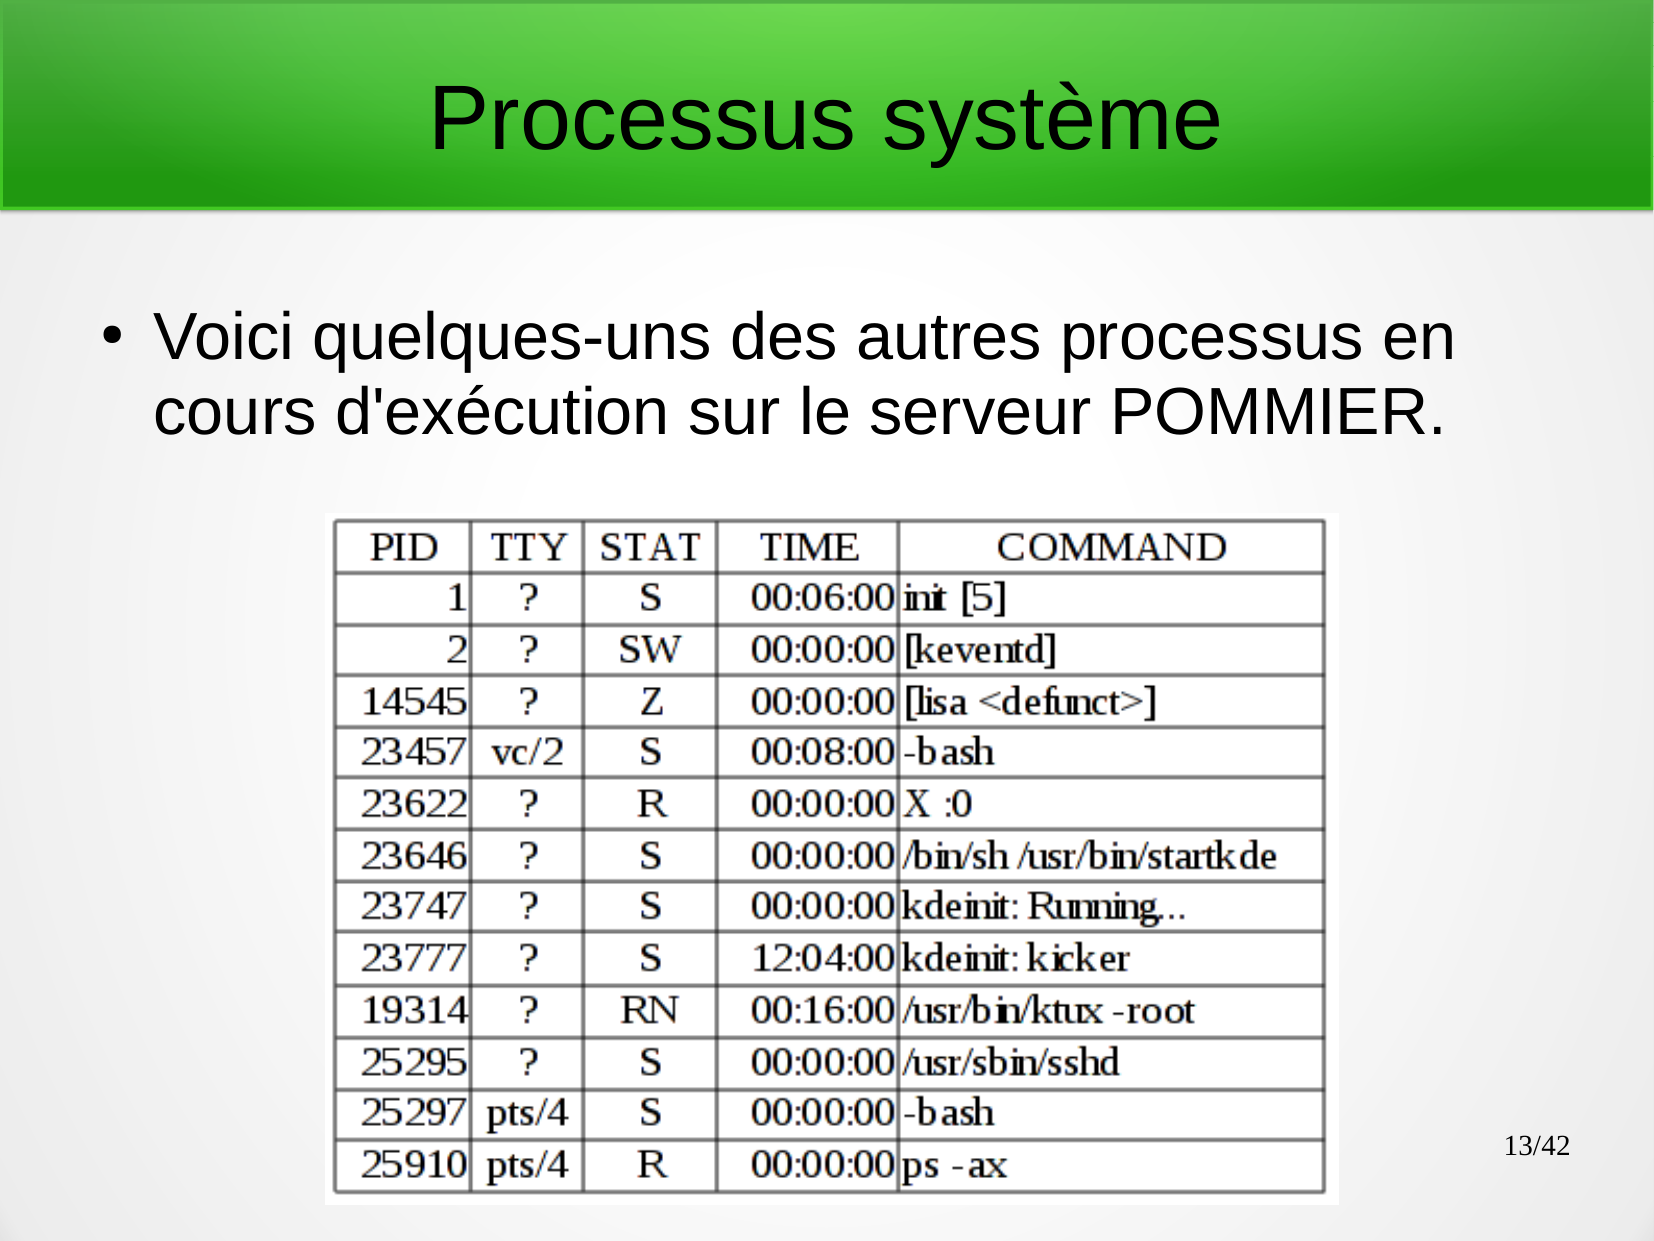

# Processus système
Voici quelques-uns des autres processus en cours d'exécution sur le serveur POMMIER.
13